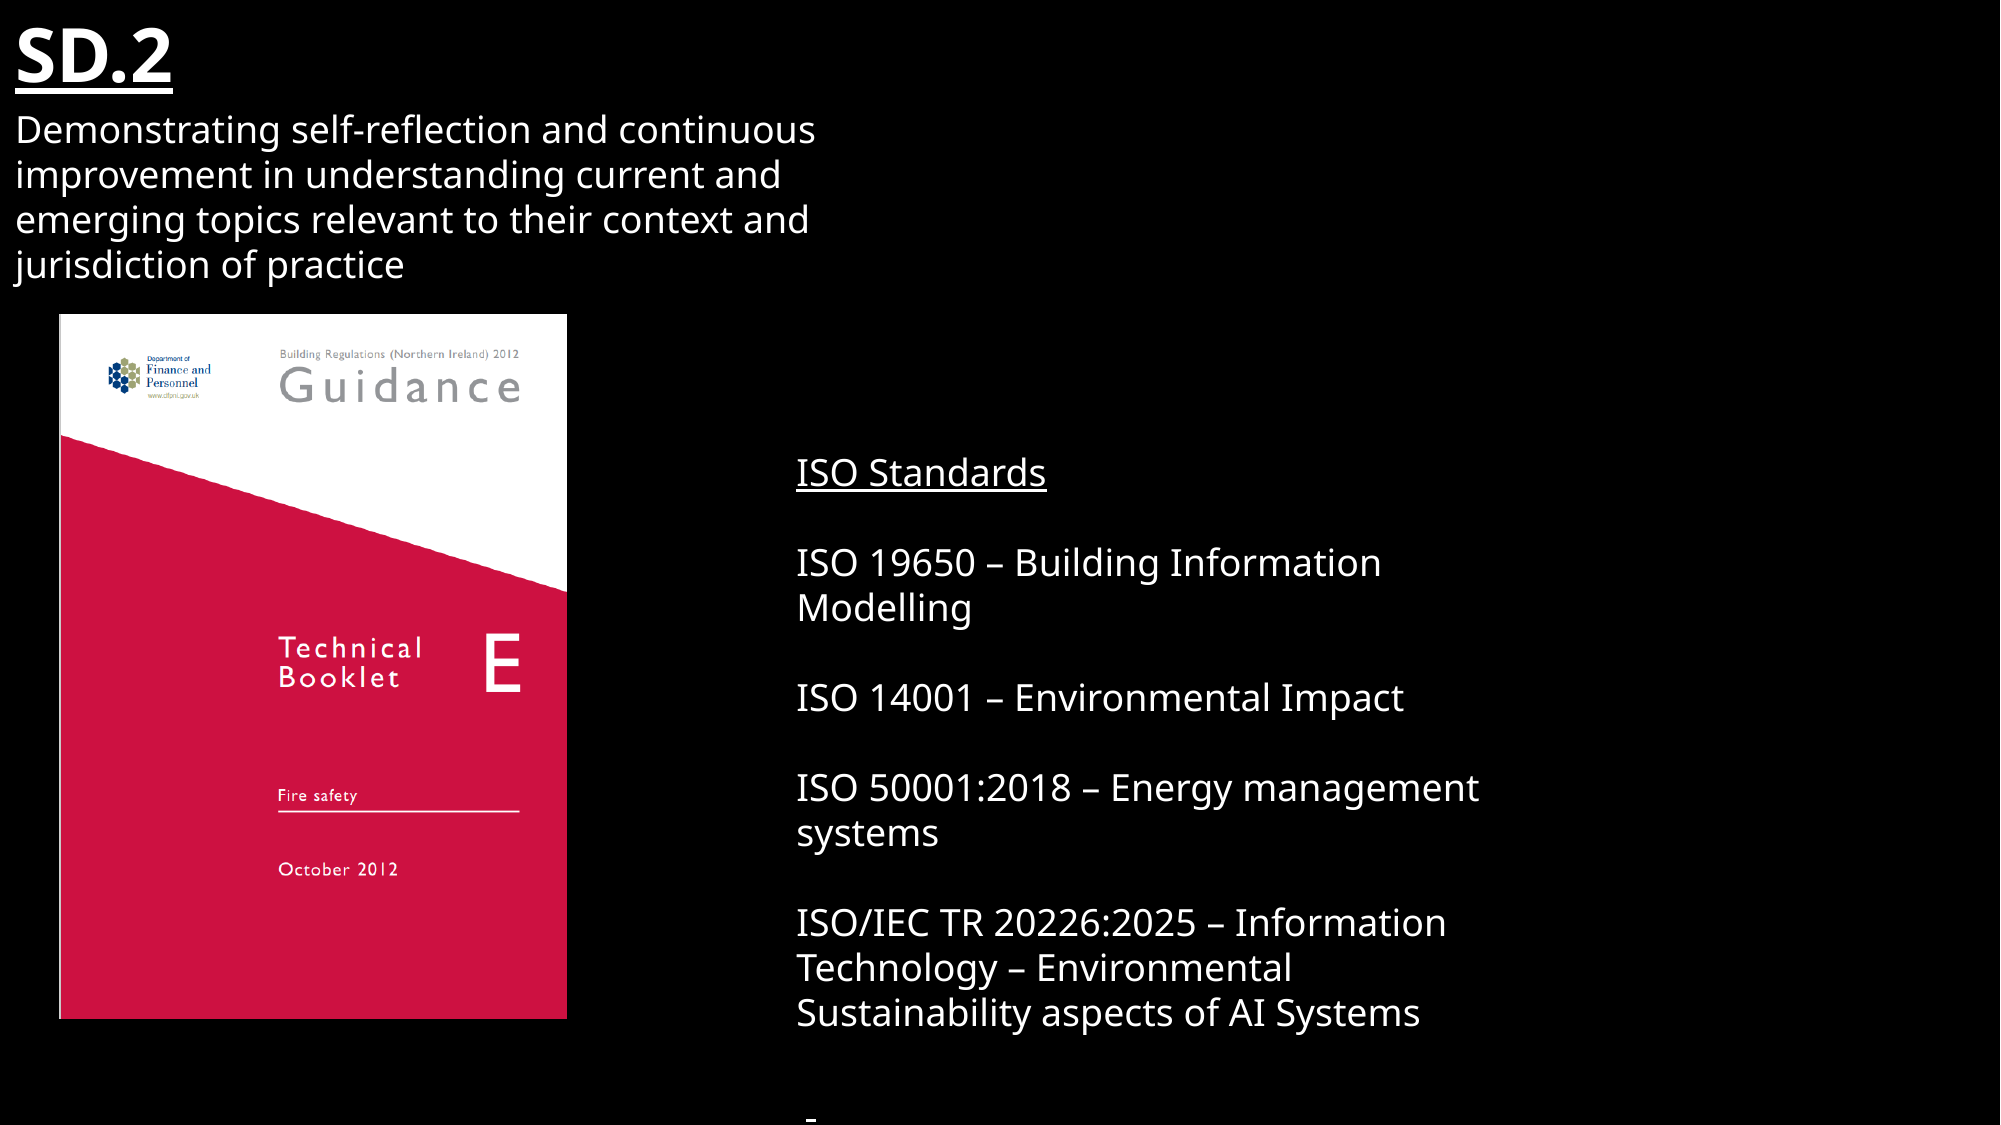

SD.2
Demonstrating self-reflection and continuous improvement in understanding current and emerging topics relevant to their context and jurisdiction of practice
ISO Standards
ISO 19650 – Building Information Modelling
ISO 14001 – Environmental Impact
ISO 50001:2018 – Energy management systems
ISO/IEC TR 20226:2025 – Information Technology – Environmental Sustainability aspects of AI Systems